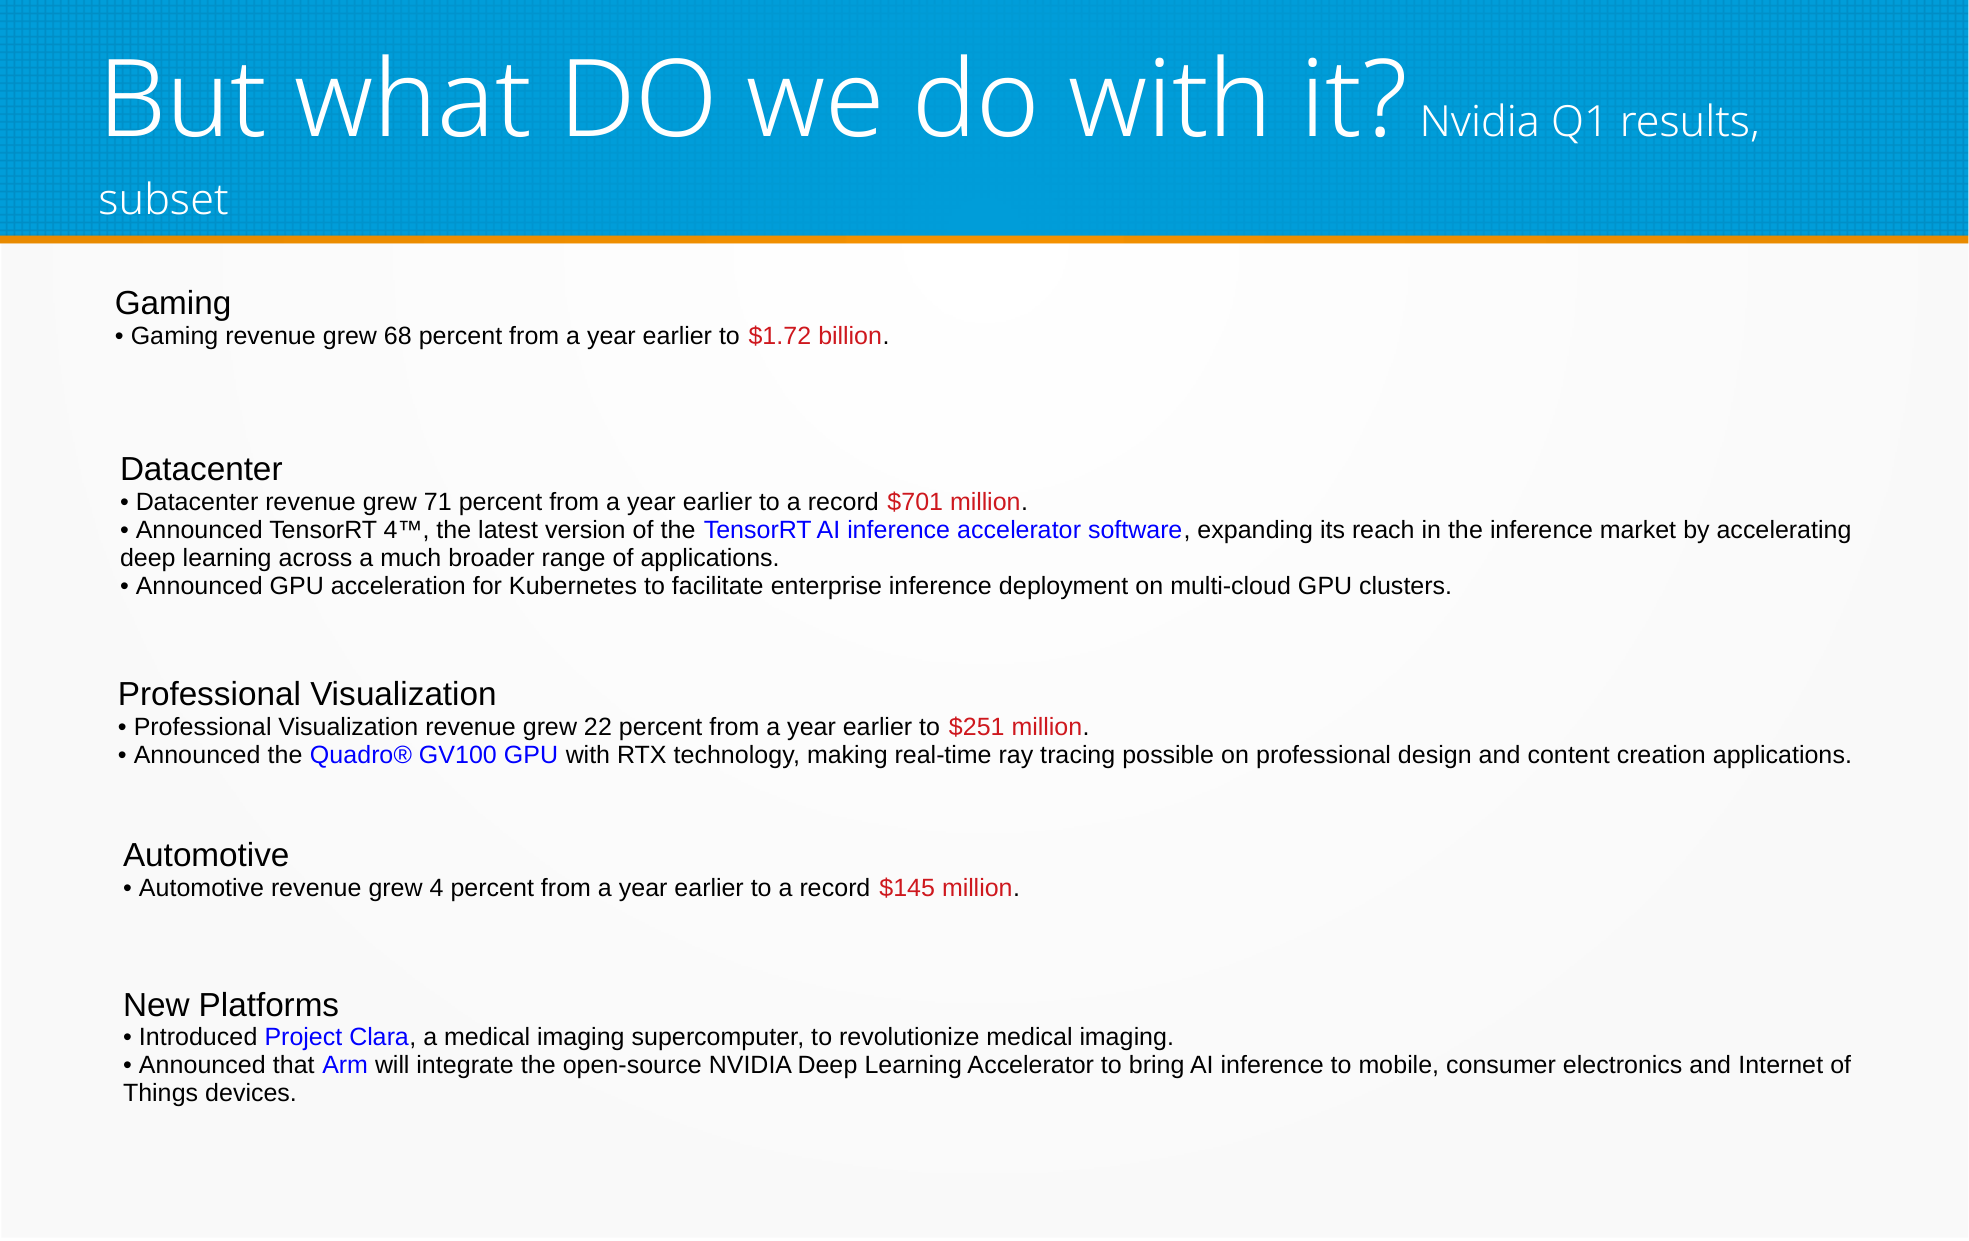

# But what DO we do with it? Nvidia Q1 results, subset
Gaming
• Gaming revenue grew 68 percent from a year earlier to $1.72 billion.
Datacenter
• Datacenter revenue grew 71 percent from a year earlier to a record $701 million.
• Announced TensorRT 4™, the latest version of the TensorRT AI inference accelerator software, expanding its reach in the inference market by accelerating
deep learning across a much broader range of applications.
• Announced GPU acceleration for Kubernetes to facilitate enterprise inference deployment on multi-cloud GPU clusters.
Professional Visualization
• Professional Visualization revenue grew 22 percent from a year earlier to $251 million.
• Announced the Quadro® GV100 GPU with RTX technology, making real-time ray tracing possible on professional design and content creation applications.
Automotive
• Automotive revenue grew 4 percent from a year earlier to a record $145 million.
New Platforms
• Introduced Project Clara, a medical imaging supercomputer, to revolutionize medical imaging.
• Announced that Arm will integrate the open-source NVIDIA Deep Learning Accelerator to bring AI inference to mobile, consumer electronics and Internet of
Things devices.